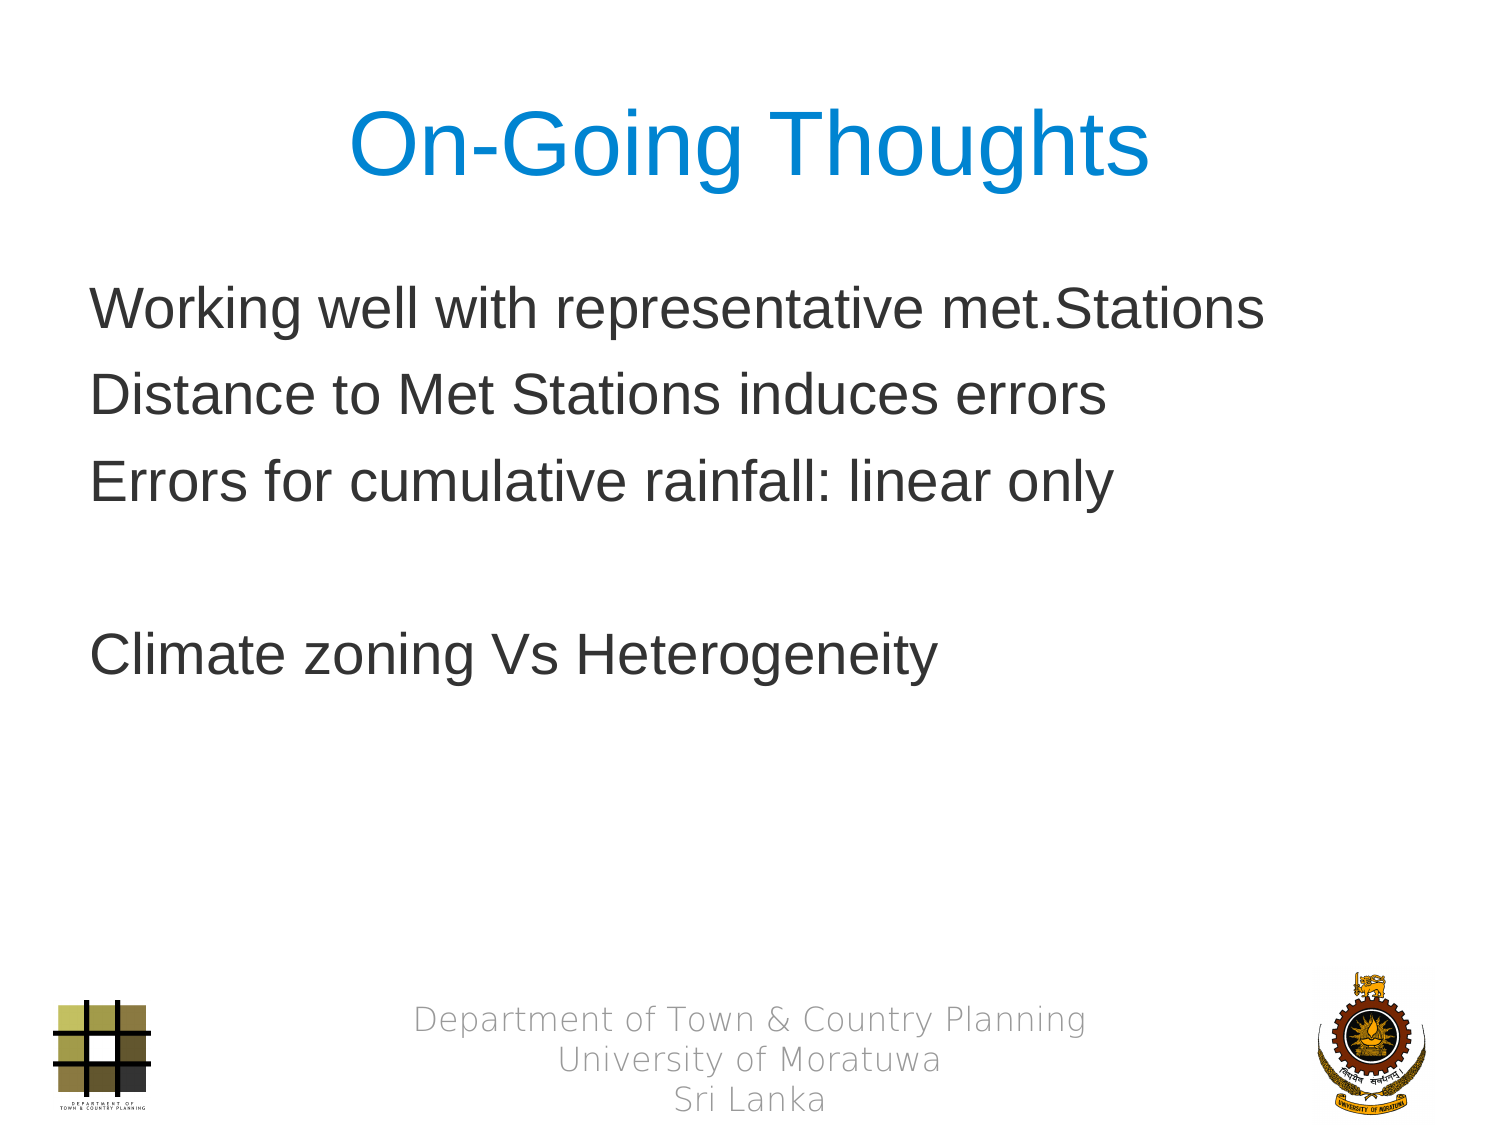

# On-Going Thoughts
Working well with representative met.Stations
Distance to Met Stations induces errors
Errors for cumulative rainfall: linear only
Climate zoning Vs Heterogeneity